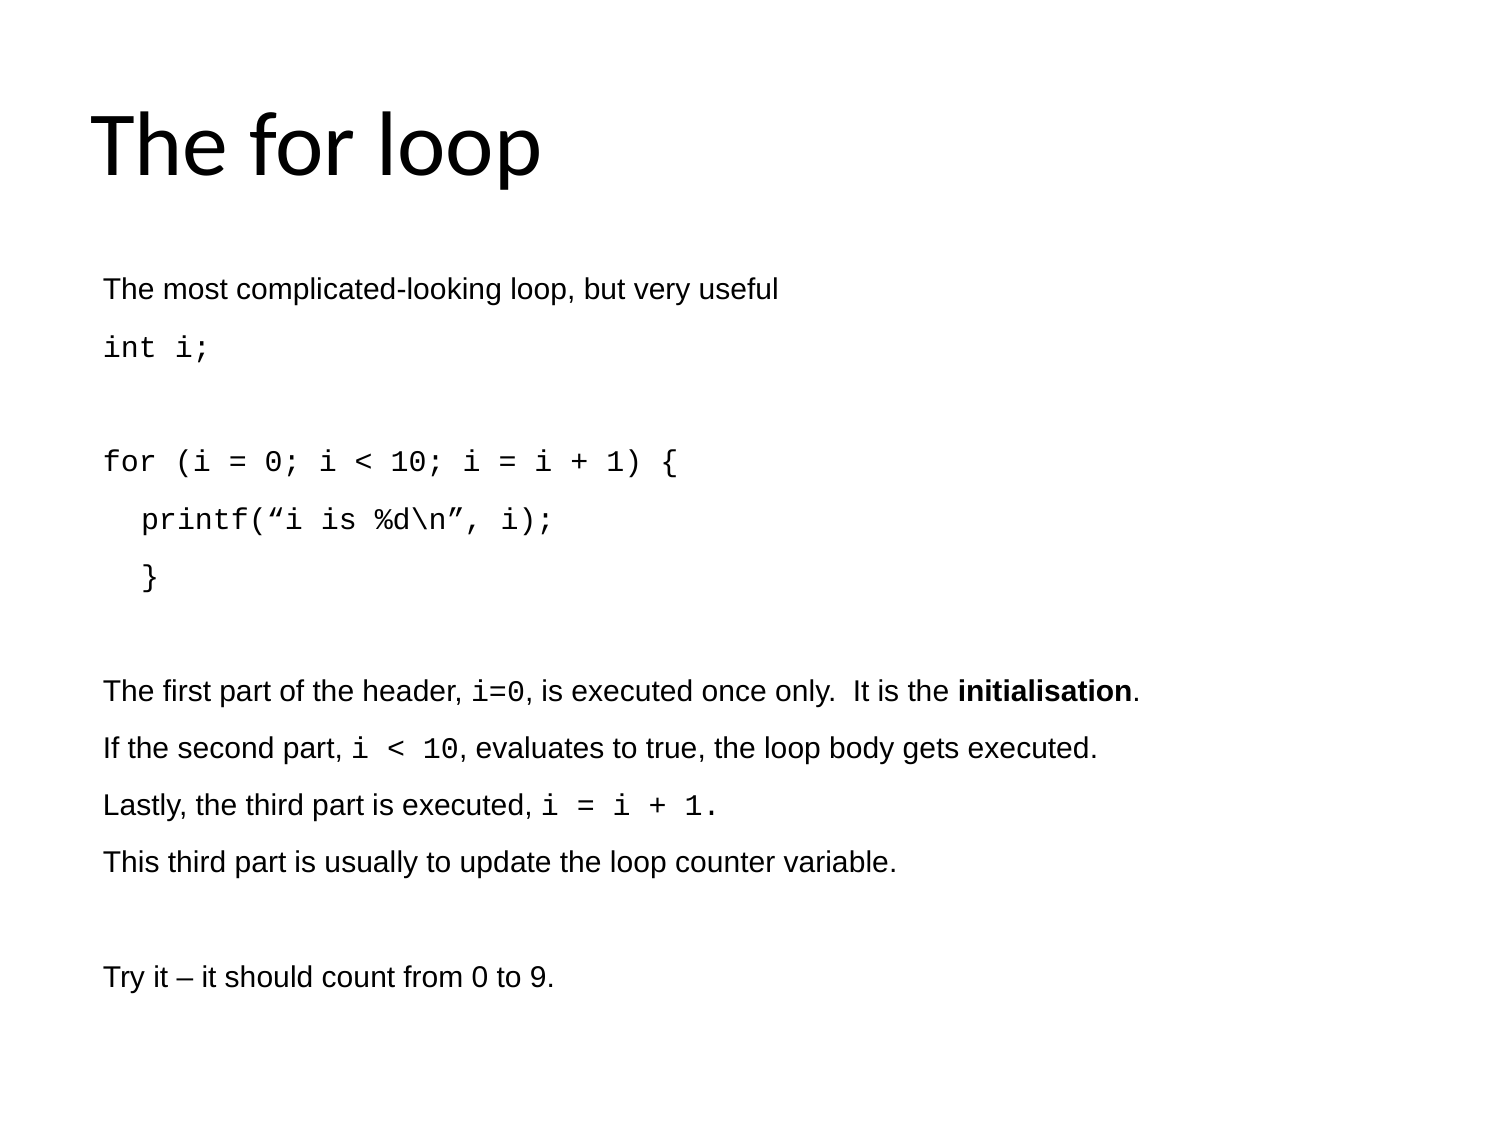

# The for loop
The most complicated-looking loop, but very useful
int i;
for (i = 0; i < 10; i = i + 1) {
	printf(“i is %d\n”, i);
	}
The first part of the header, i=0, is executed once only. It is the initialisation.
If the second part, i < 10, evaluates to true, the loop body gets executed.
Lastly, the third part is executed, i = i + 1.
This third part is usually to update the loop counter variable.
Try it – it should count from 0 to 9.